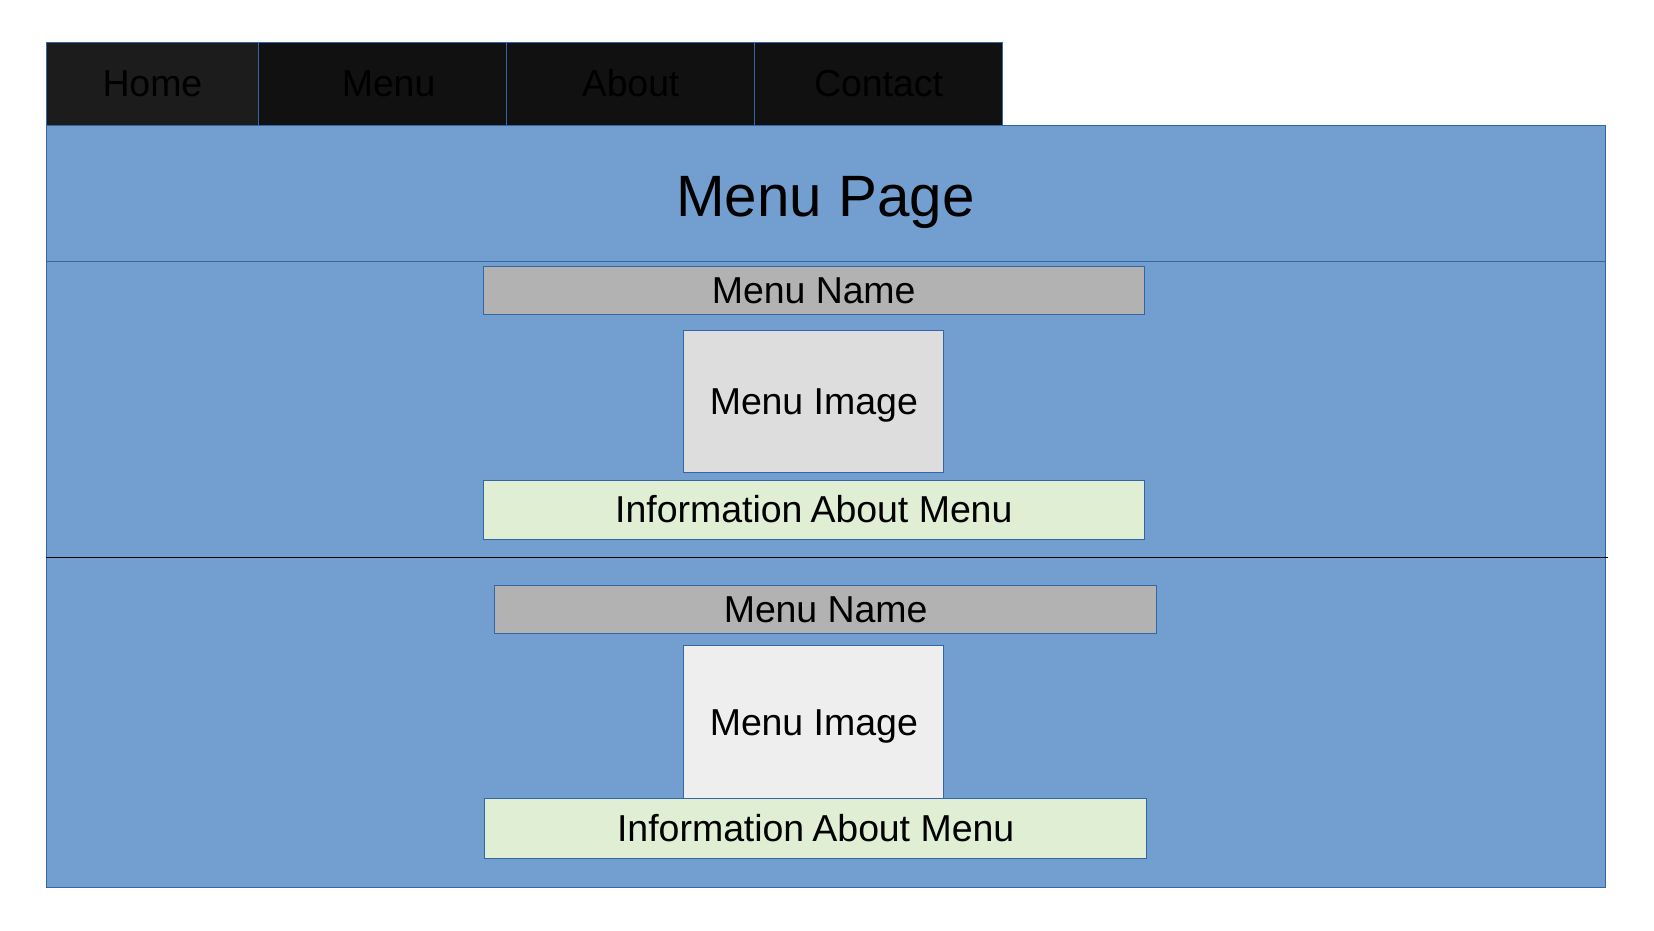

Home
Menu
About
Contact
Menu Page
Menu Name
Menu Image
Information About Menu
Menu Name
Menu Image
Information About Menu